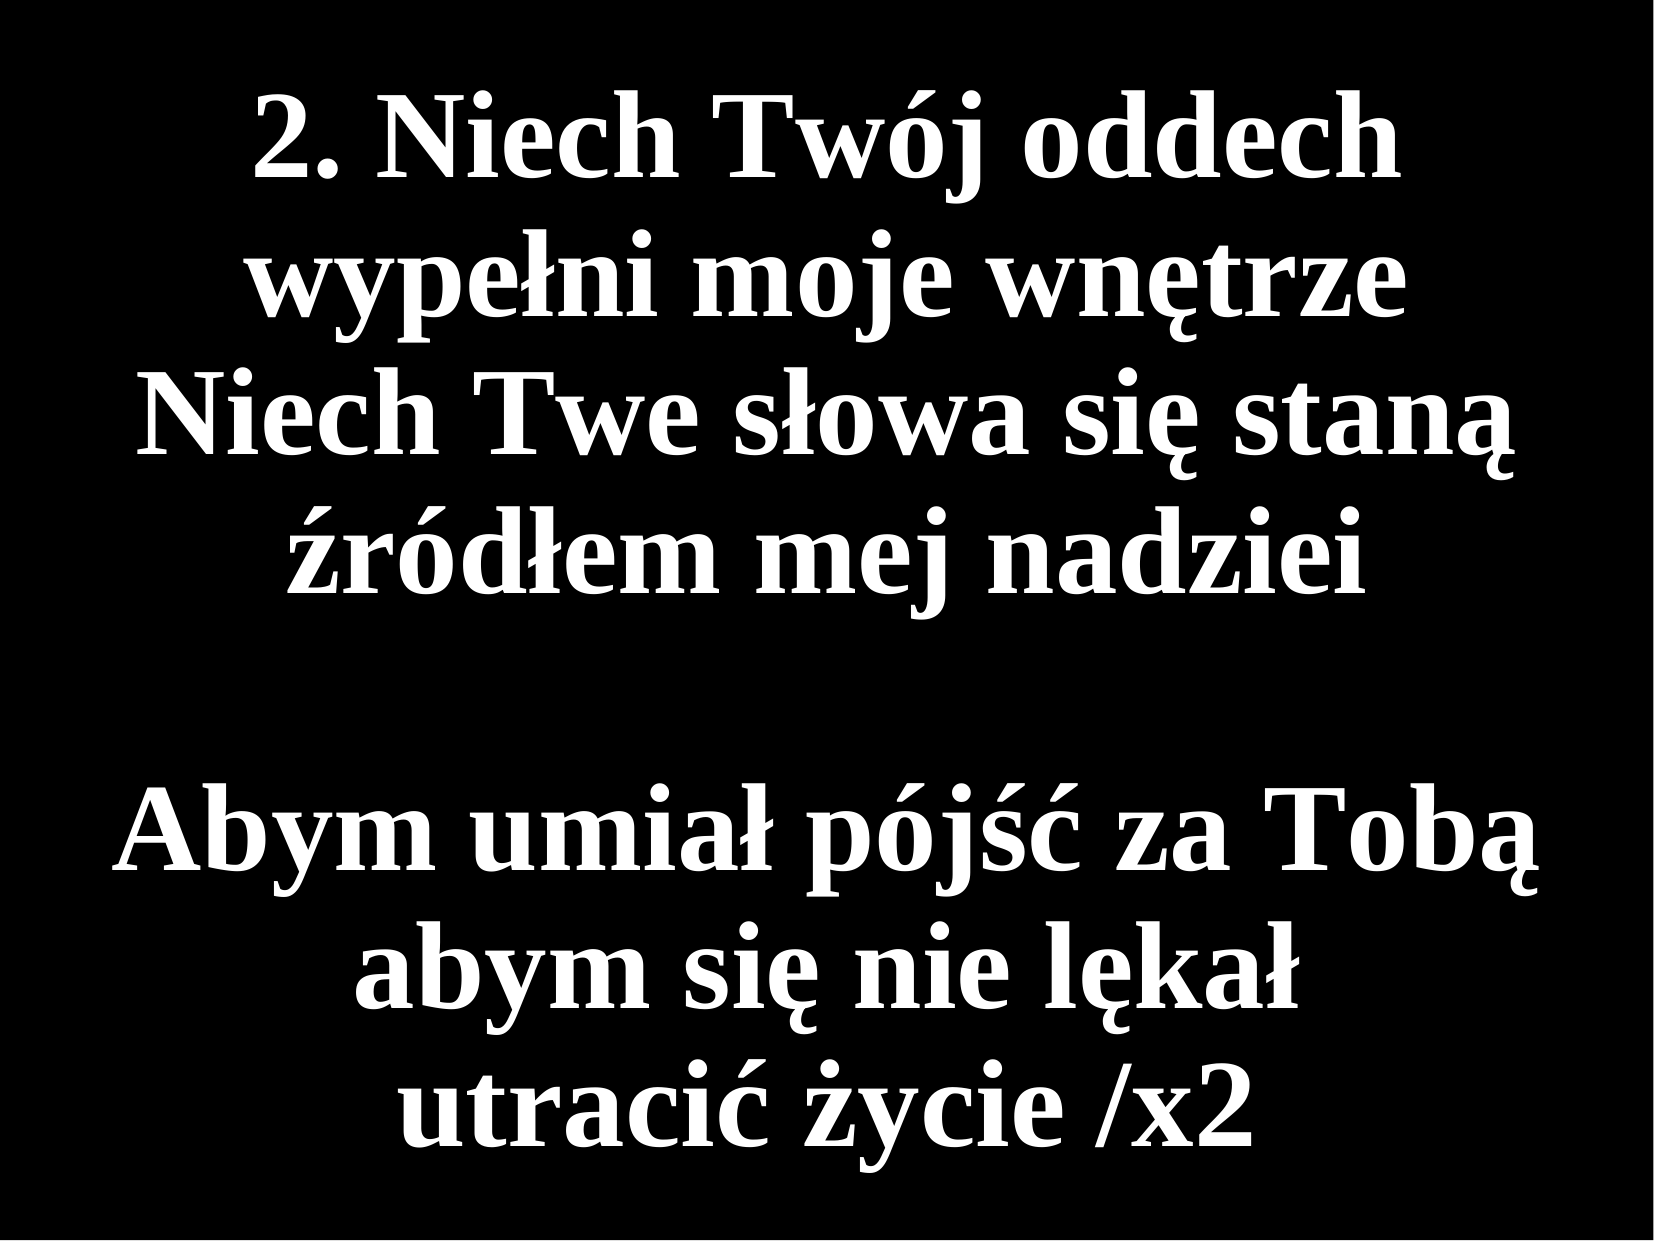

# 2. Niech Twój oddech wypełni moje wnętrze Niech Twe słowa się staną źródłem mej nadziei Abym umiał pójść za Tobą abym się nie lękał utracić życie /x2